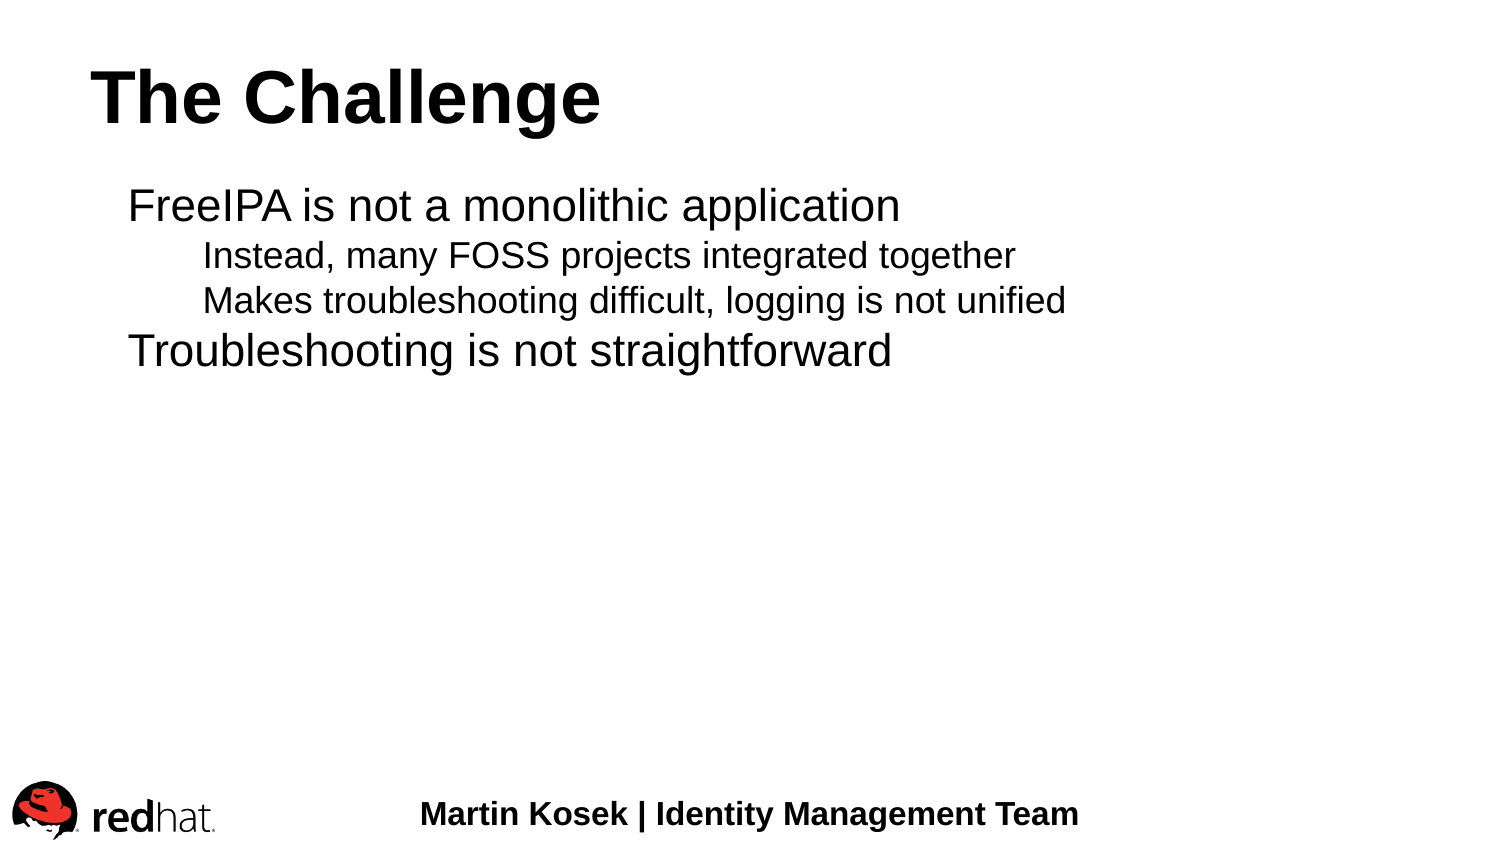

# The Challenge
FreeIPA is not a monolithic application
Instead, many FOSS projects integrated together
Makes troubleshooting difficult, logging is not unified
Troubleshooting is not straightforward